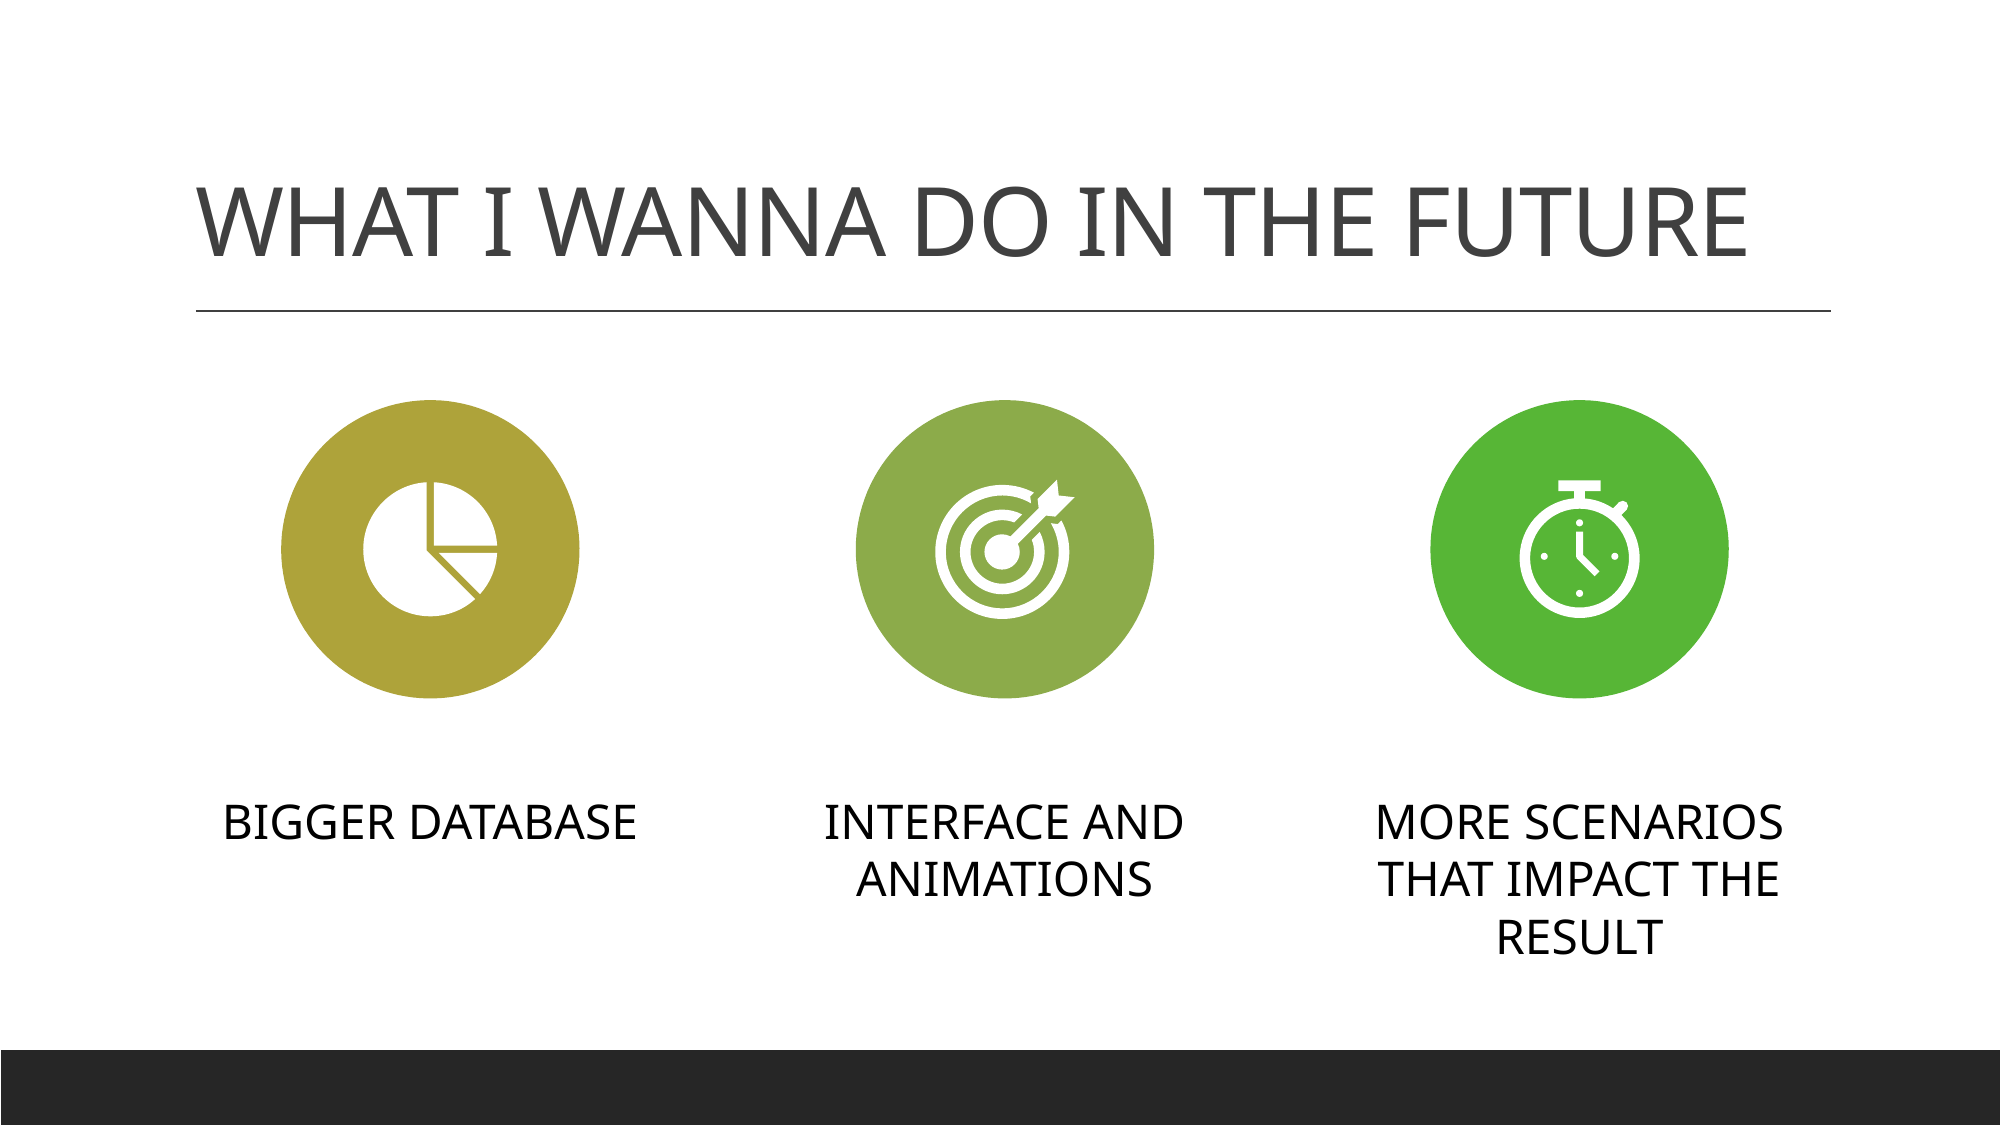

# WHAT I WANNA DO IN THE FUTURE
BIGGER DATABASE
INTERFACE AND ANIMATIONS
MORE SCENARIOS THAT IMPACT THE RESULT